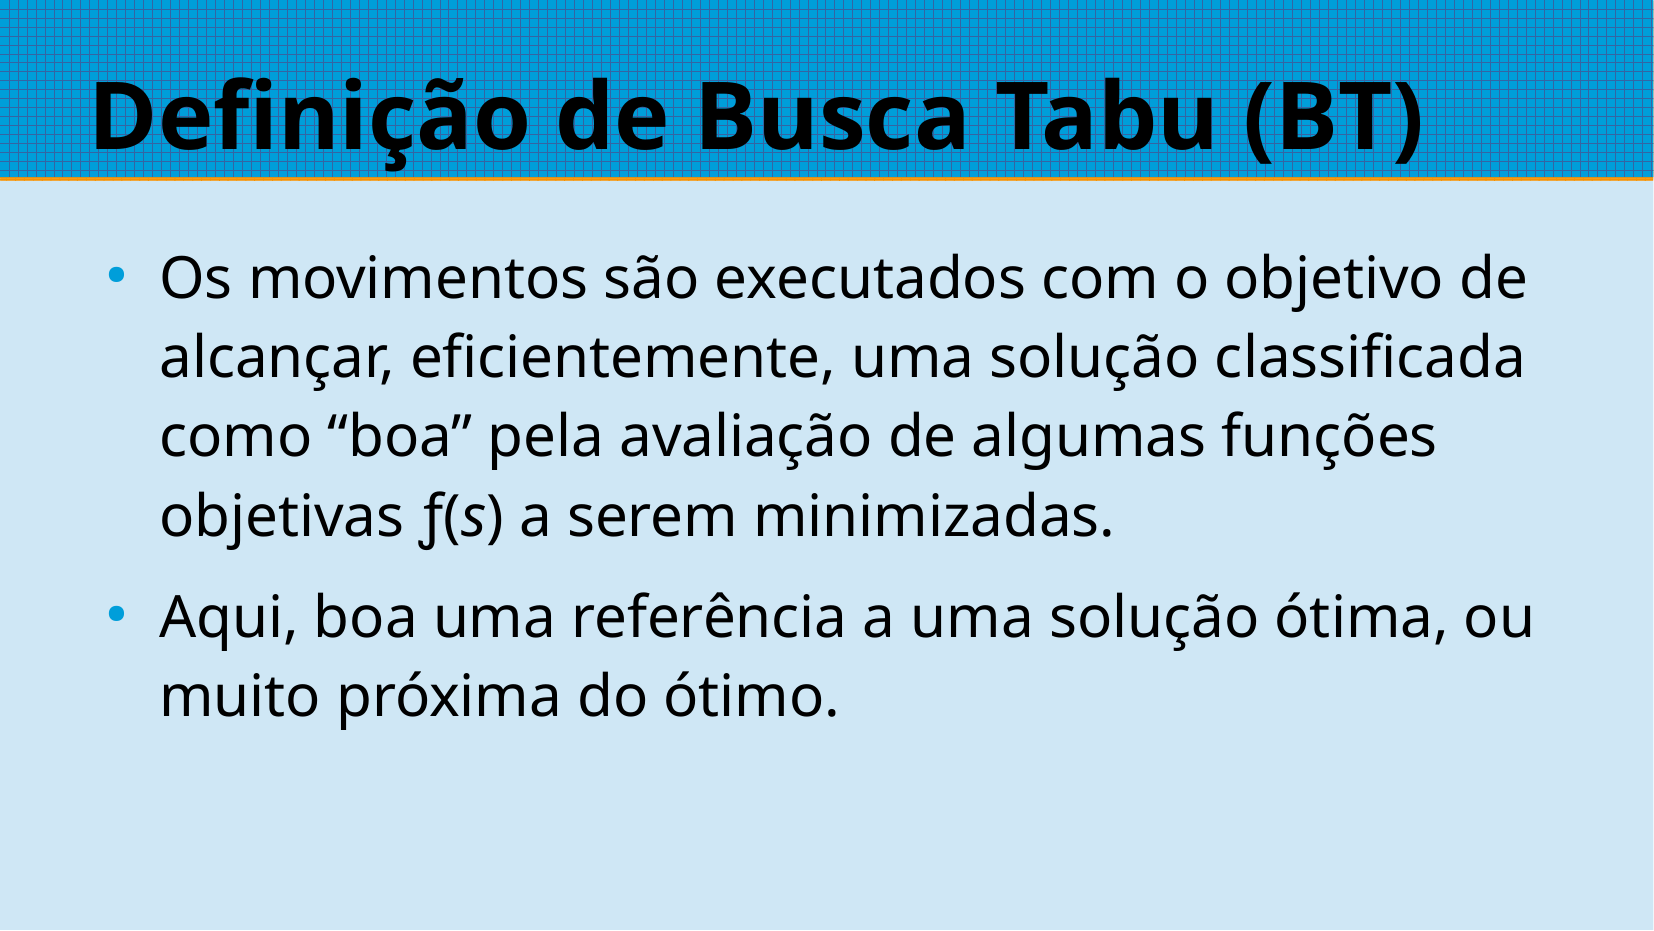

# Definição de Busca Tabu (BT)
Os movimentos são executados com o objetivo de alcançar, eficientemente, uma solução classificada como “boa” pela avaliação de algumas funções objetivas ƒ(s) a serem minimizadas.
Aqui, boa uma referência a uma solução ótima, ou muito próxima do ótimo.